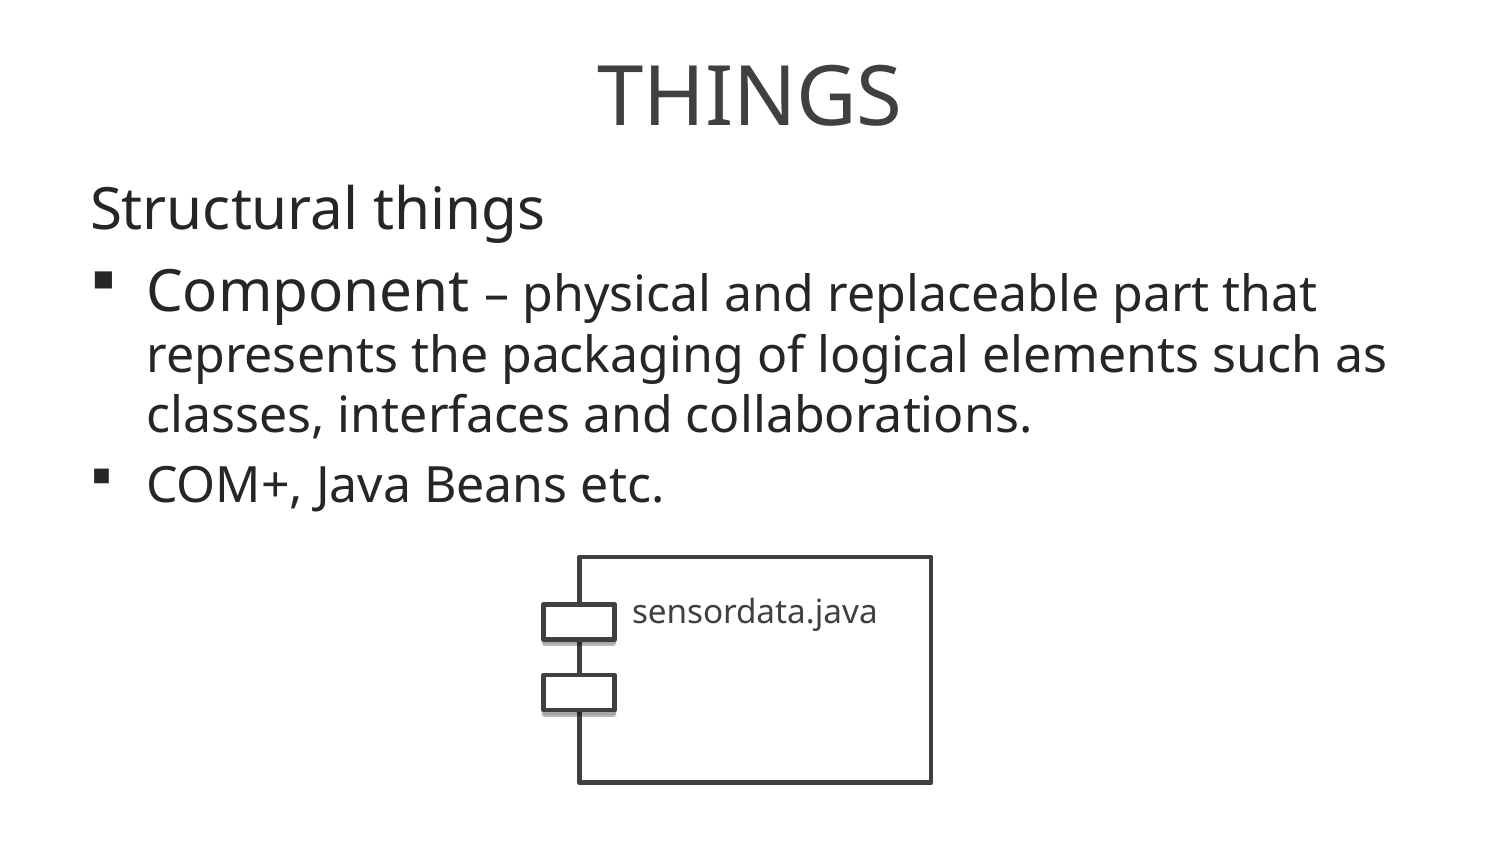

# THINGS
Structural things
Component – physical and replaceable part that represents the packaging of logical elements such as classes, interfaces and collaborations.
COM+, Java Beans etc.
sensordata.java